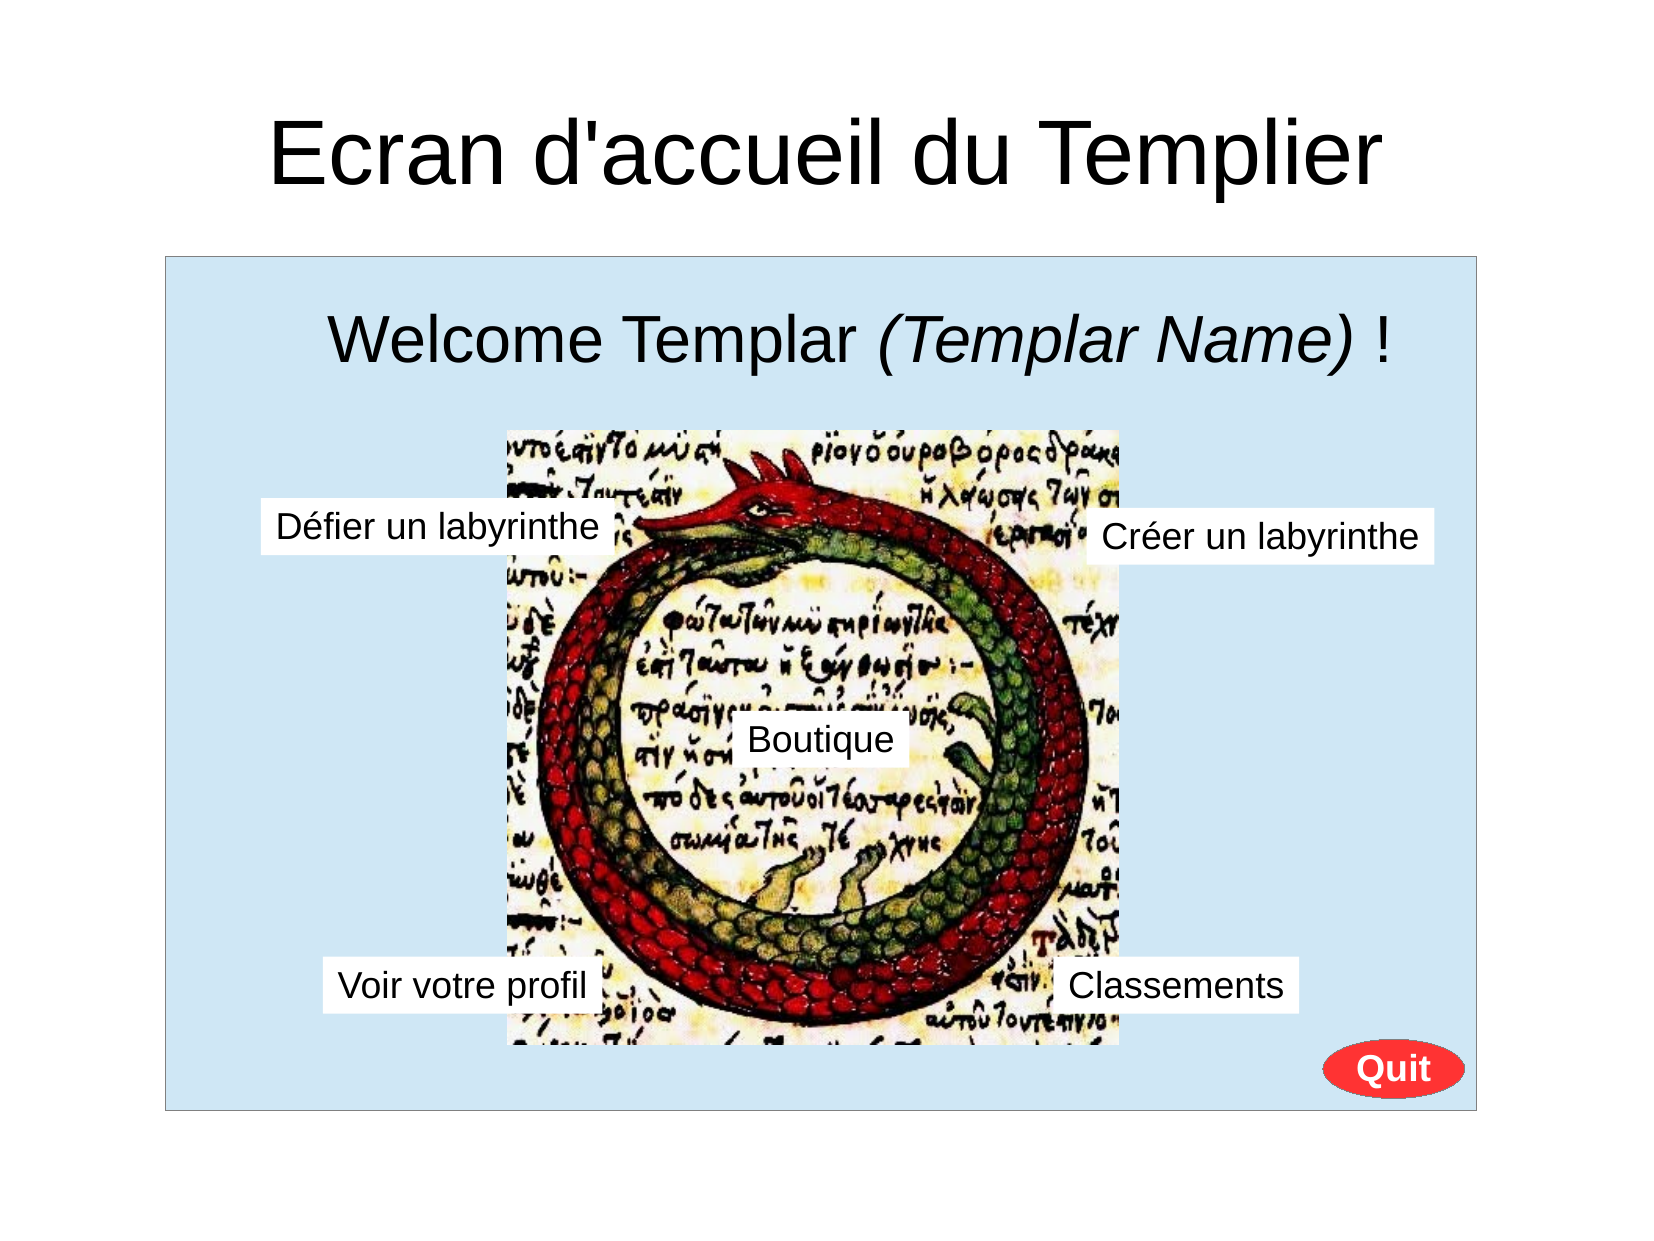

# Ecran d'accueil du Templier
Welcome Templar (Templar Name) !
Défier un labyrinthe
Créer un labyrinthe
Boutique
Voir votre profil
Classements
Quit